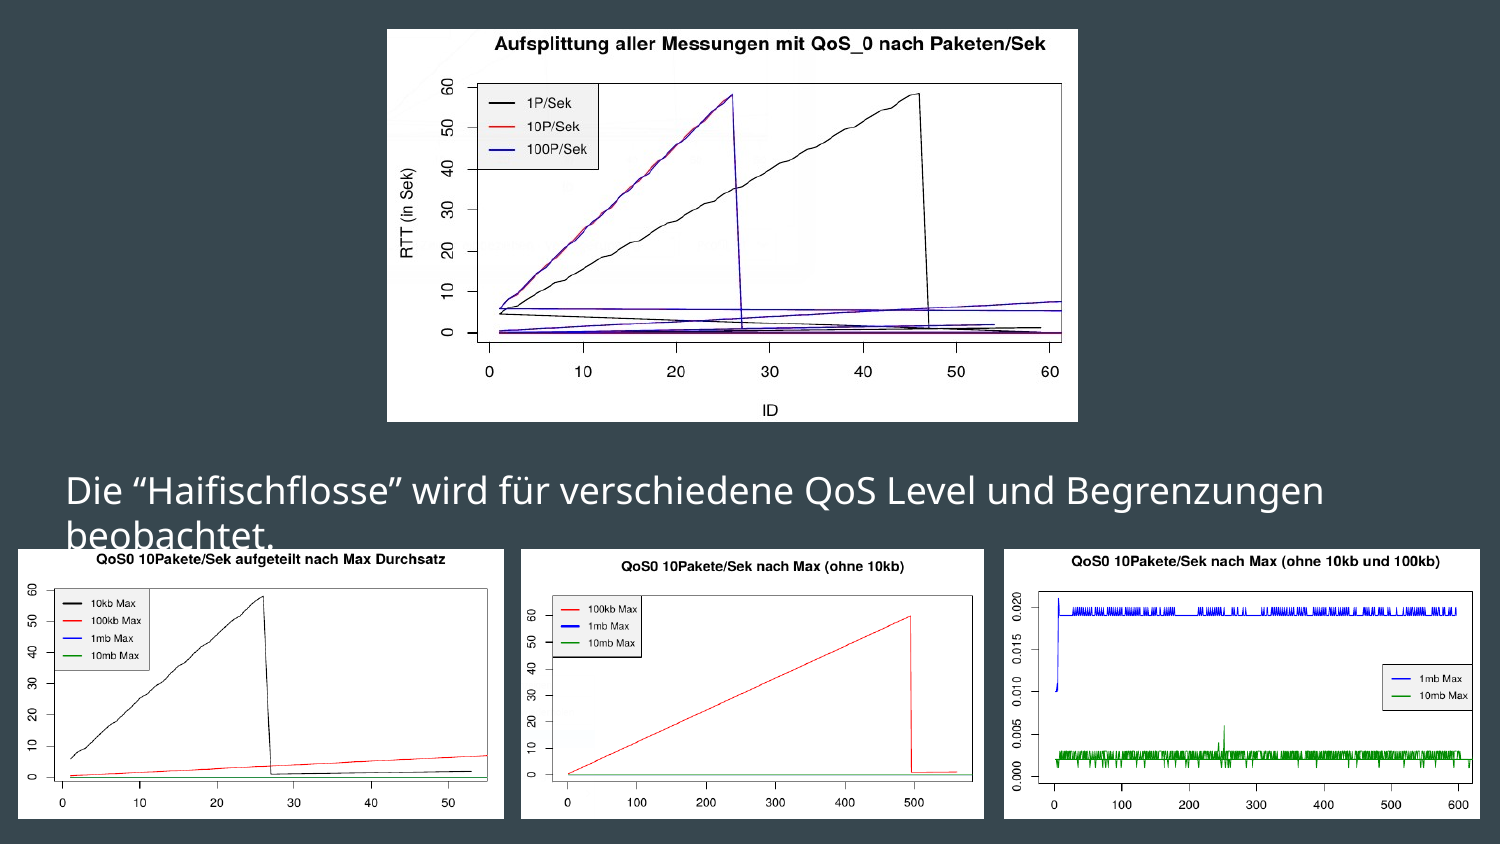

# Die “Haifischflosse” wird für verschiedene QoS Level und Begrenzungen beobachtet.